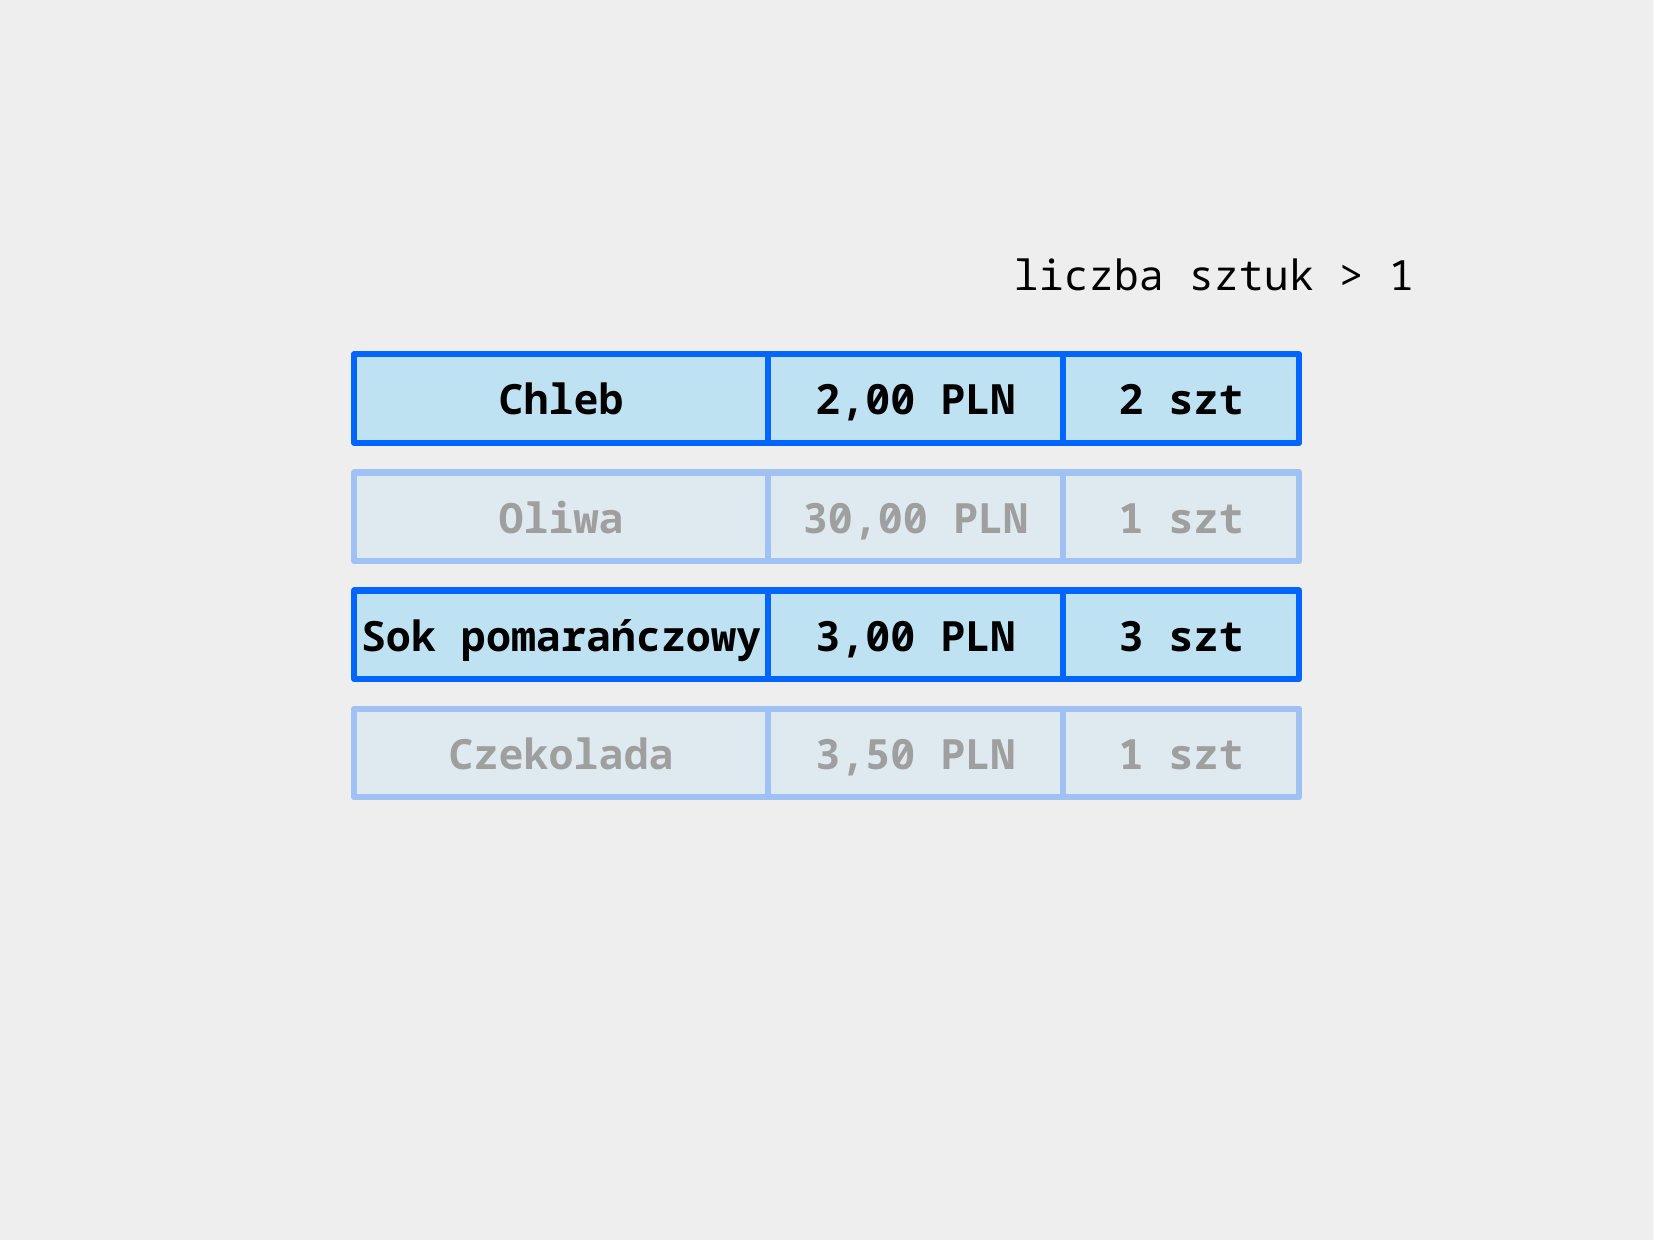

liczba sztuk > 1
Chleb
2,00 PLN
2 szt
Oliwa
30,00 PLN
1 szt
Sok pomarańczowy
3,00 PLN
3 szt
Czekolada
3,50 PLN
1 szt